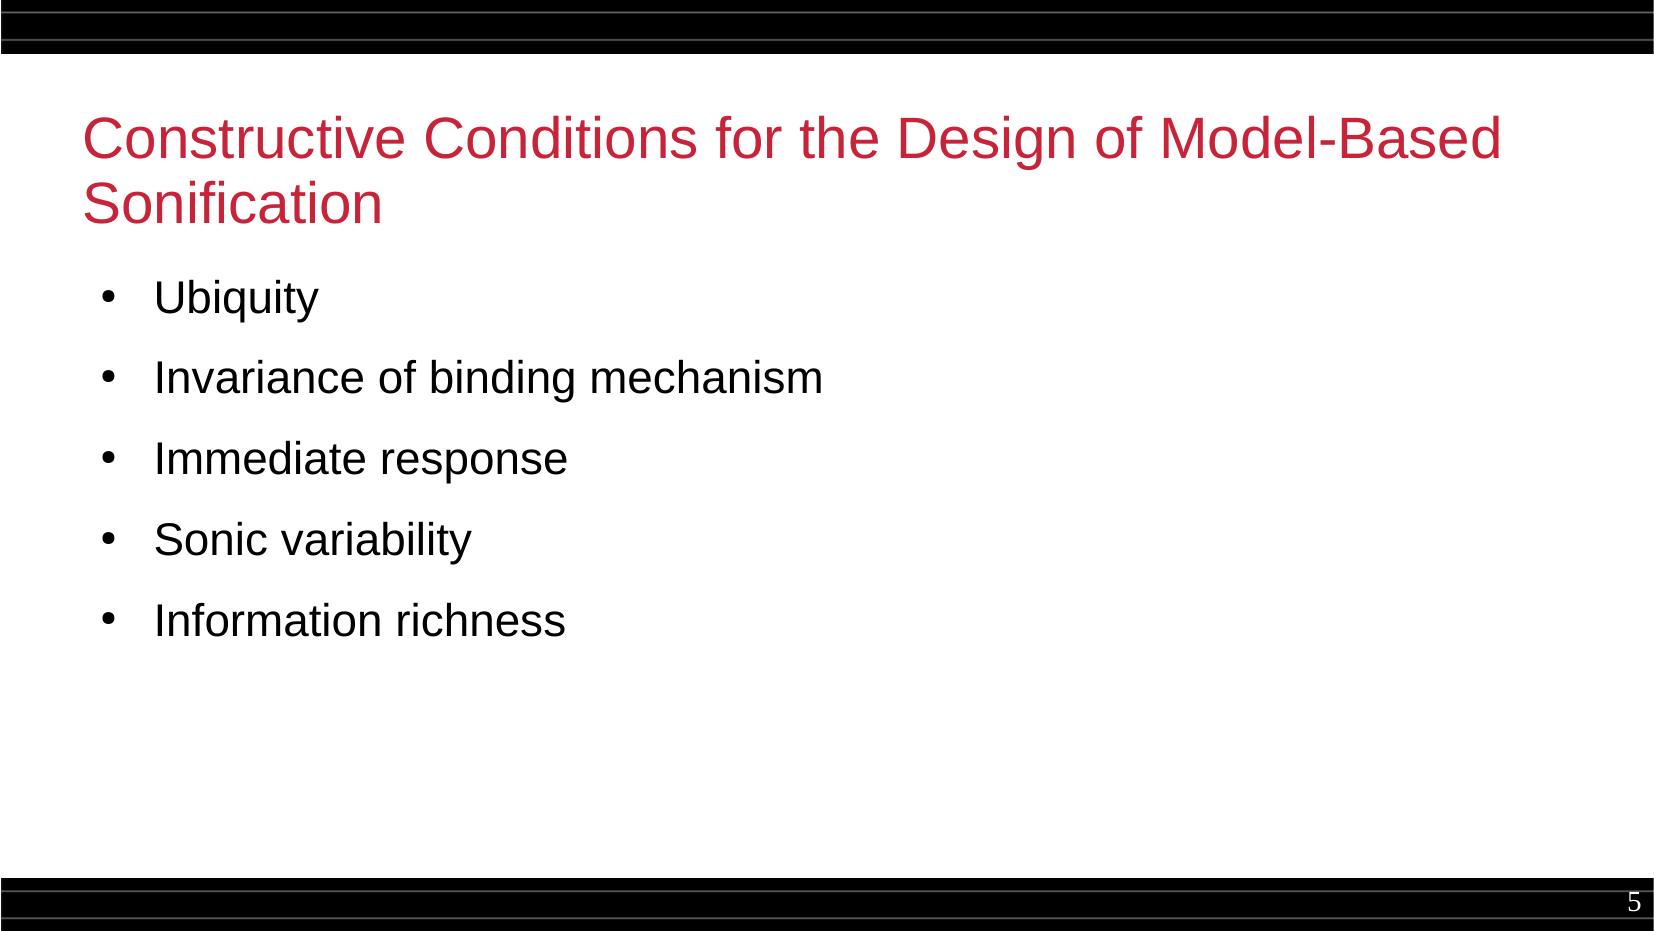

# Constructive Conditions for the Design of Model-Based Sonification
Ubiquity
Invariance of binding mechanism
Immediate response
Sonic variability
Information richness